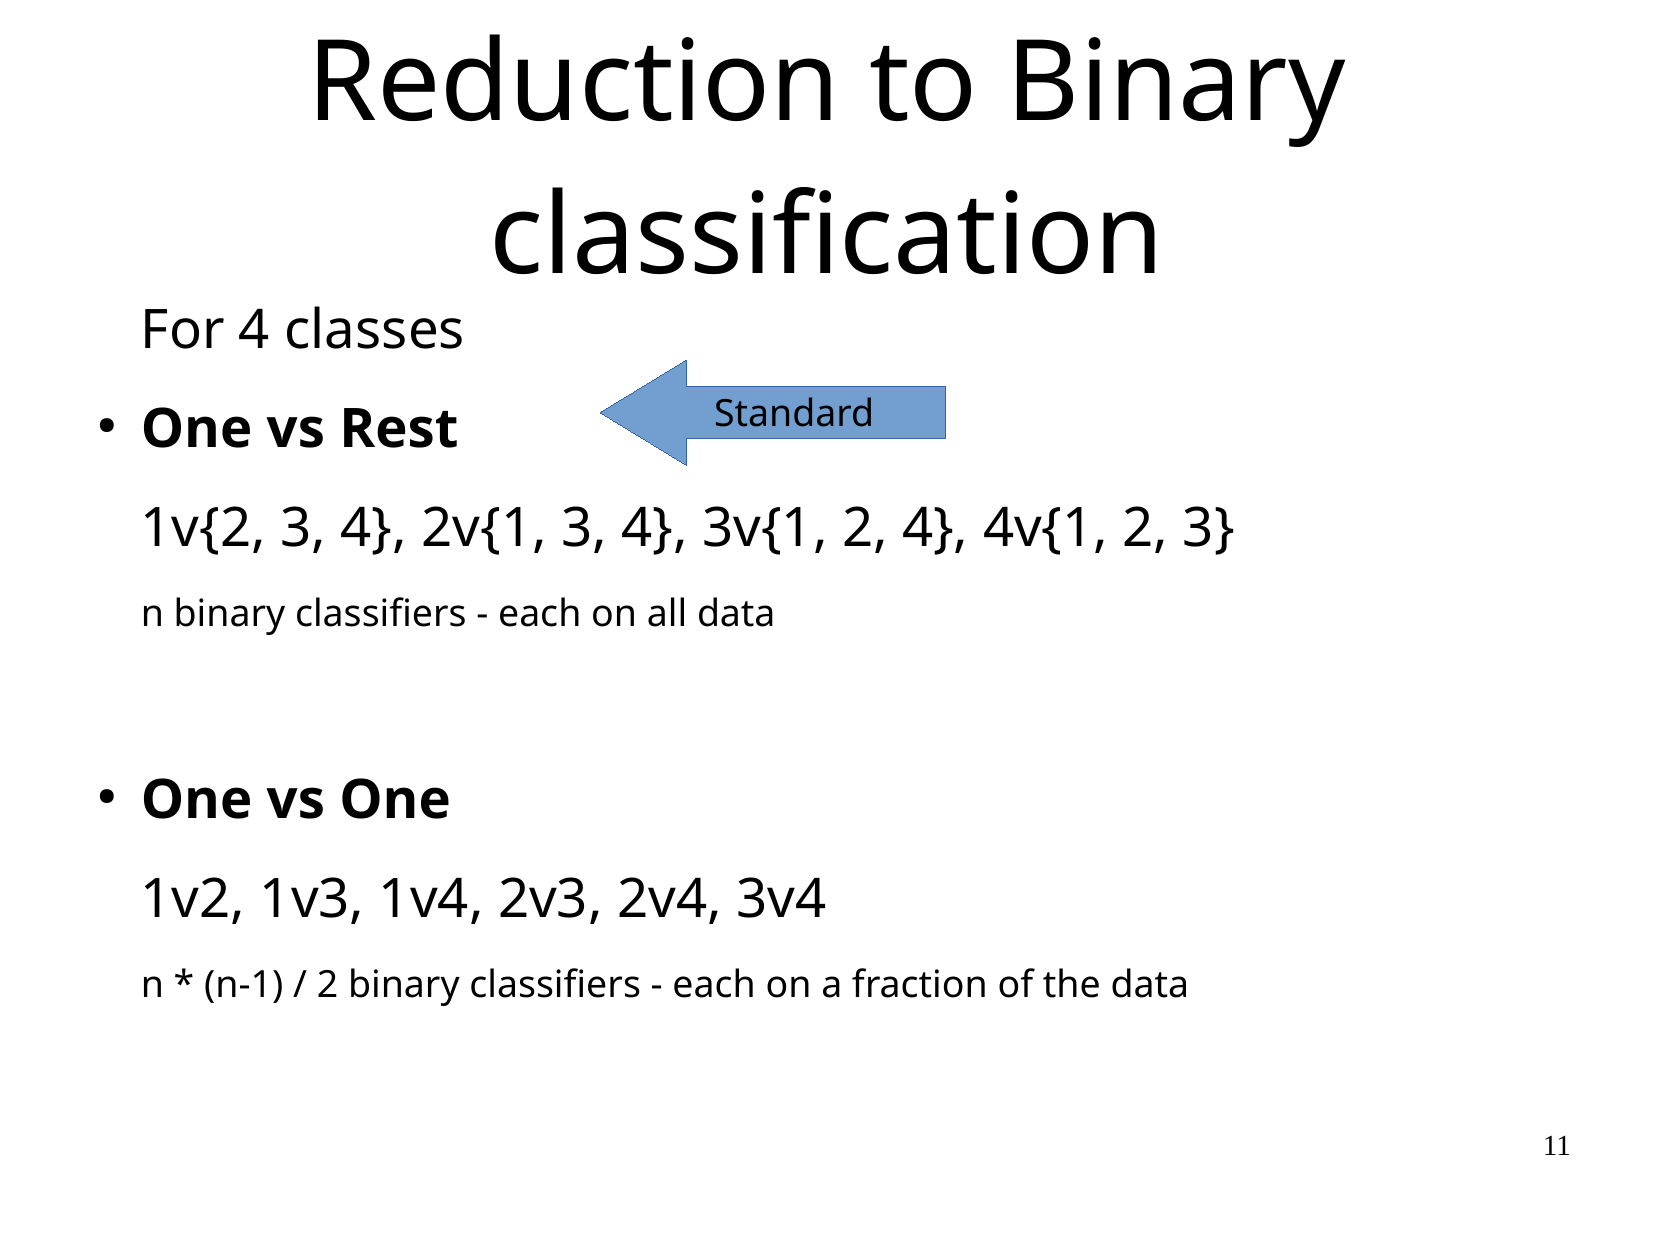

# Reduction to Binary classification
For 4 classes
One vs Rest
1v{2, 3, 4}, 2v{1, 3, 4}, 3v{1, 2, 4}, 4v{1, 2, 3}
n binary classifiers - each on all data
One vs One
1v2, 1v3, 1v4, 2v3, 2v4, 3v4
n * (n-1) / 2 binary classifiers - each on a fraction of the data
Standard
11